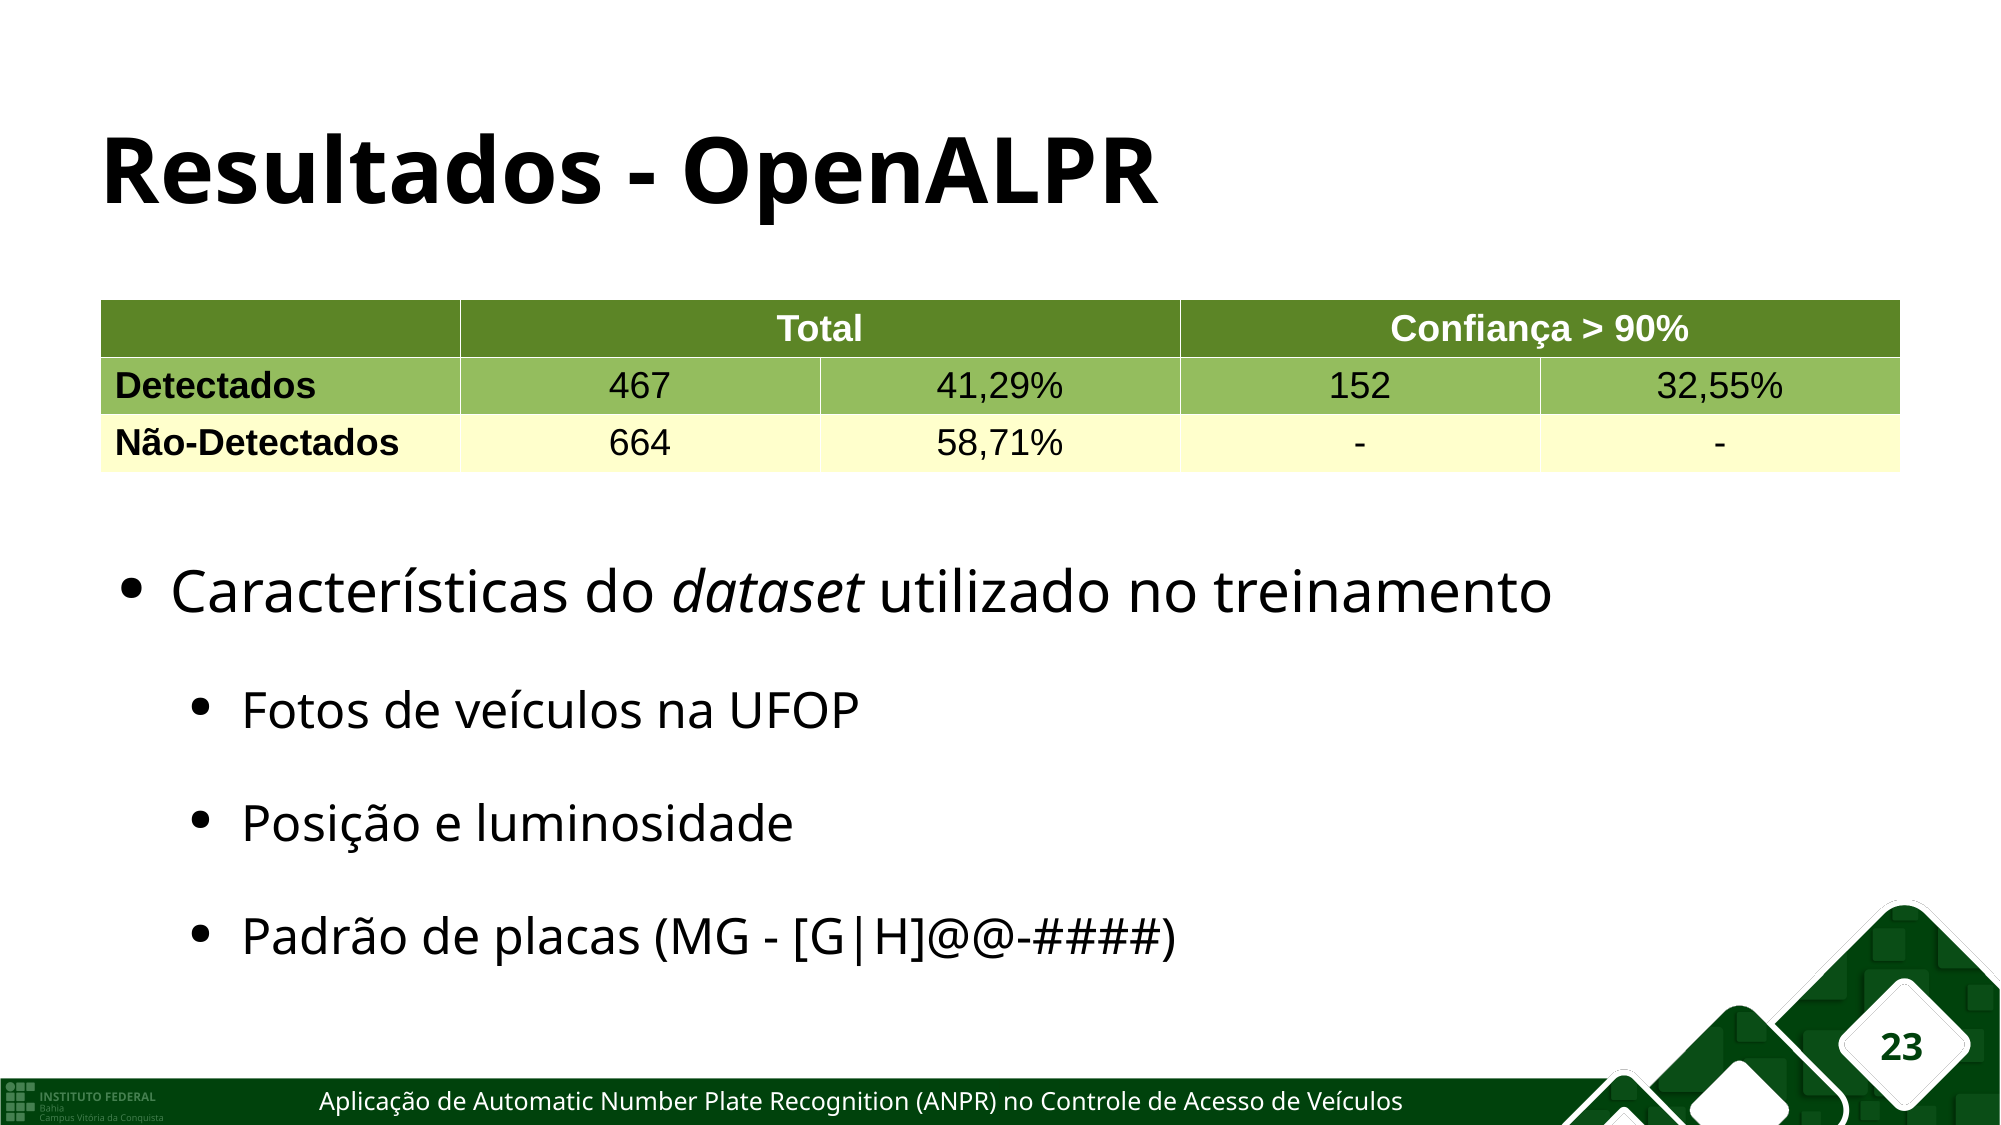

# Resultados - OpenALPR
| | Total | | Confiança > 90% | |
| --- | --- | --- | --- | --- |
| Detectados | 467 | 41,29% | 152 | 32,55% |
| Não-Detectados | 664 | 58,71% | - | - |
Características do dataset utilizado no treinamento
Fotos de veículos na UFOP
Posição e luminosidade
Padrão de placas (MG - [G|H]@@-####)